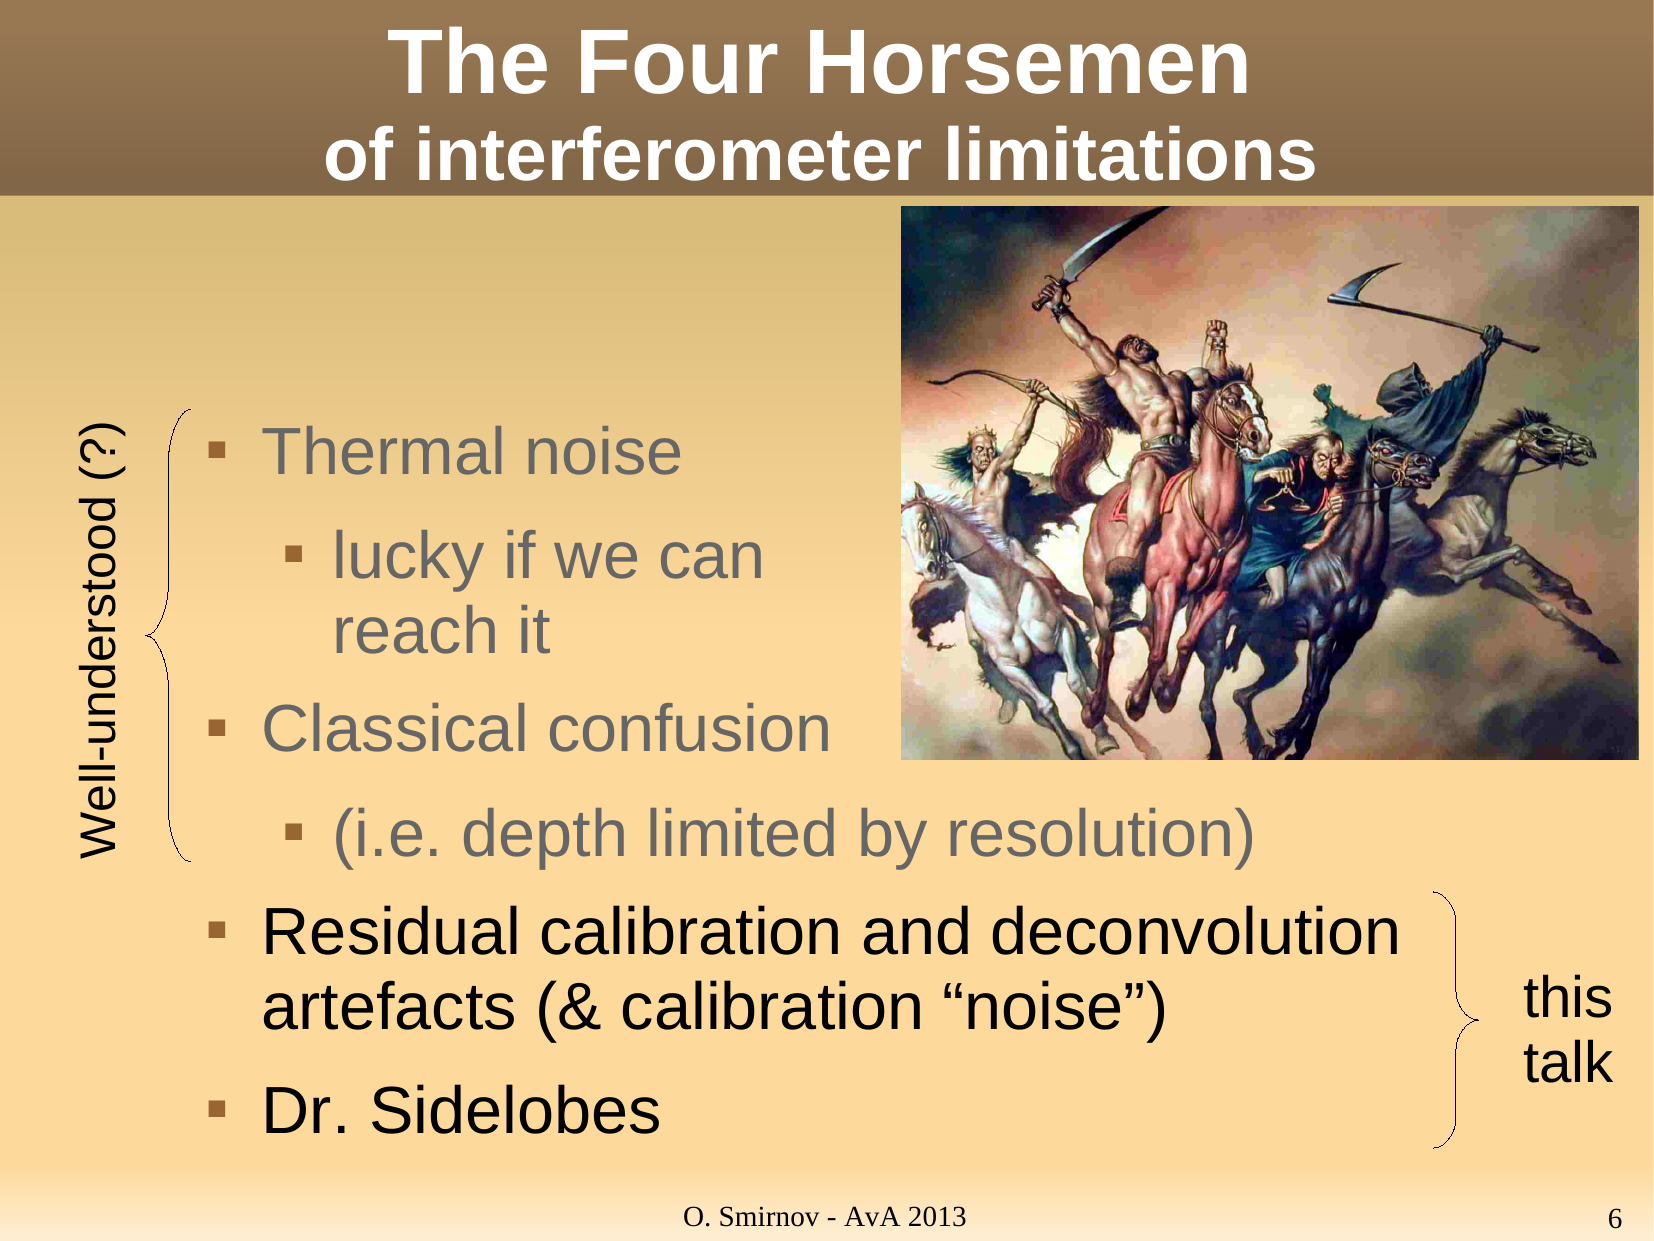

# The Four Horsemen of interferometer limitations
Thermal noise
lucky if we can
reach it
Classical confusion
(i.e. depth limited by resolution)
Residual calibration and deconvolution artefacts (& calibration “noise”)
Dr. Sidelobes
Well-understood (?)
this
talk
O. Smirnov - AvA 2013
6